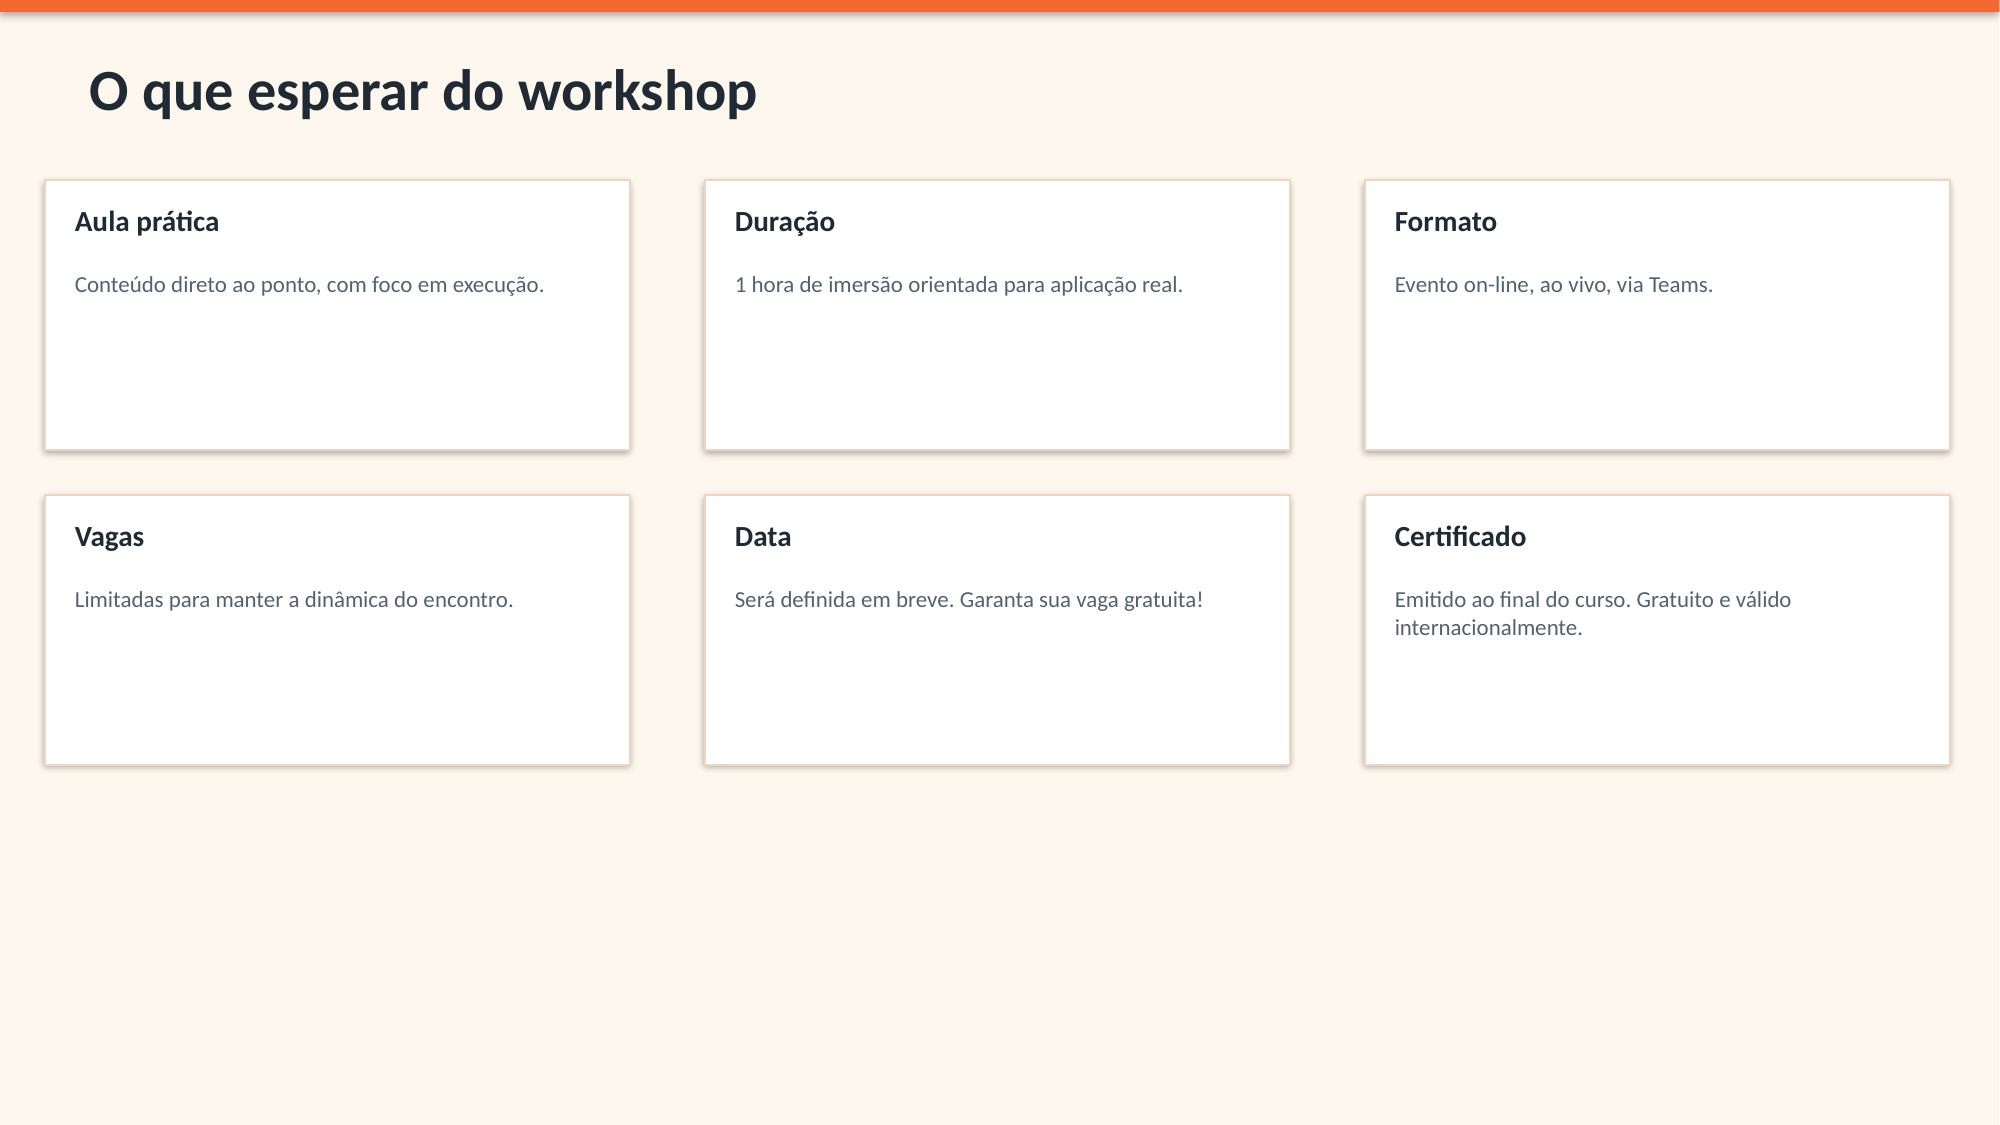

O que esperar do workshop
Aula prática
Duração
Formato
Conteúdo direto ao ponto, com foco em execução.
1 hora de imersão orientada para aplicação real.
Evento on-line, ao vivo, via Teams.
Vagas
Data
Certificado
Limitadas para manter a dinâmica do encontro.
Será definida em breve. Garanta sua vaga gratuita!
Emitido ao final do curso. Gratuito e válido internacionalmente.